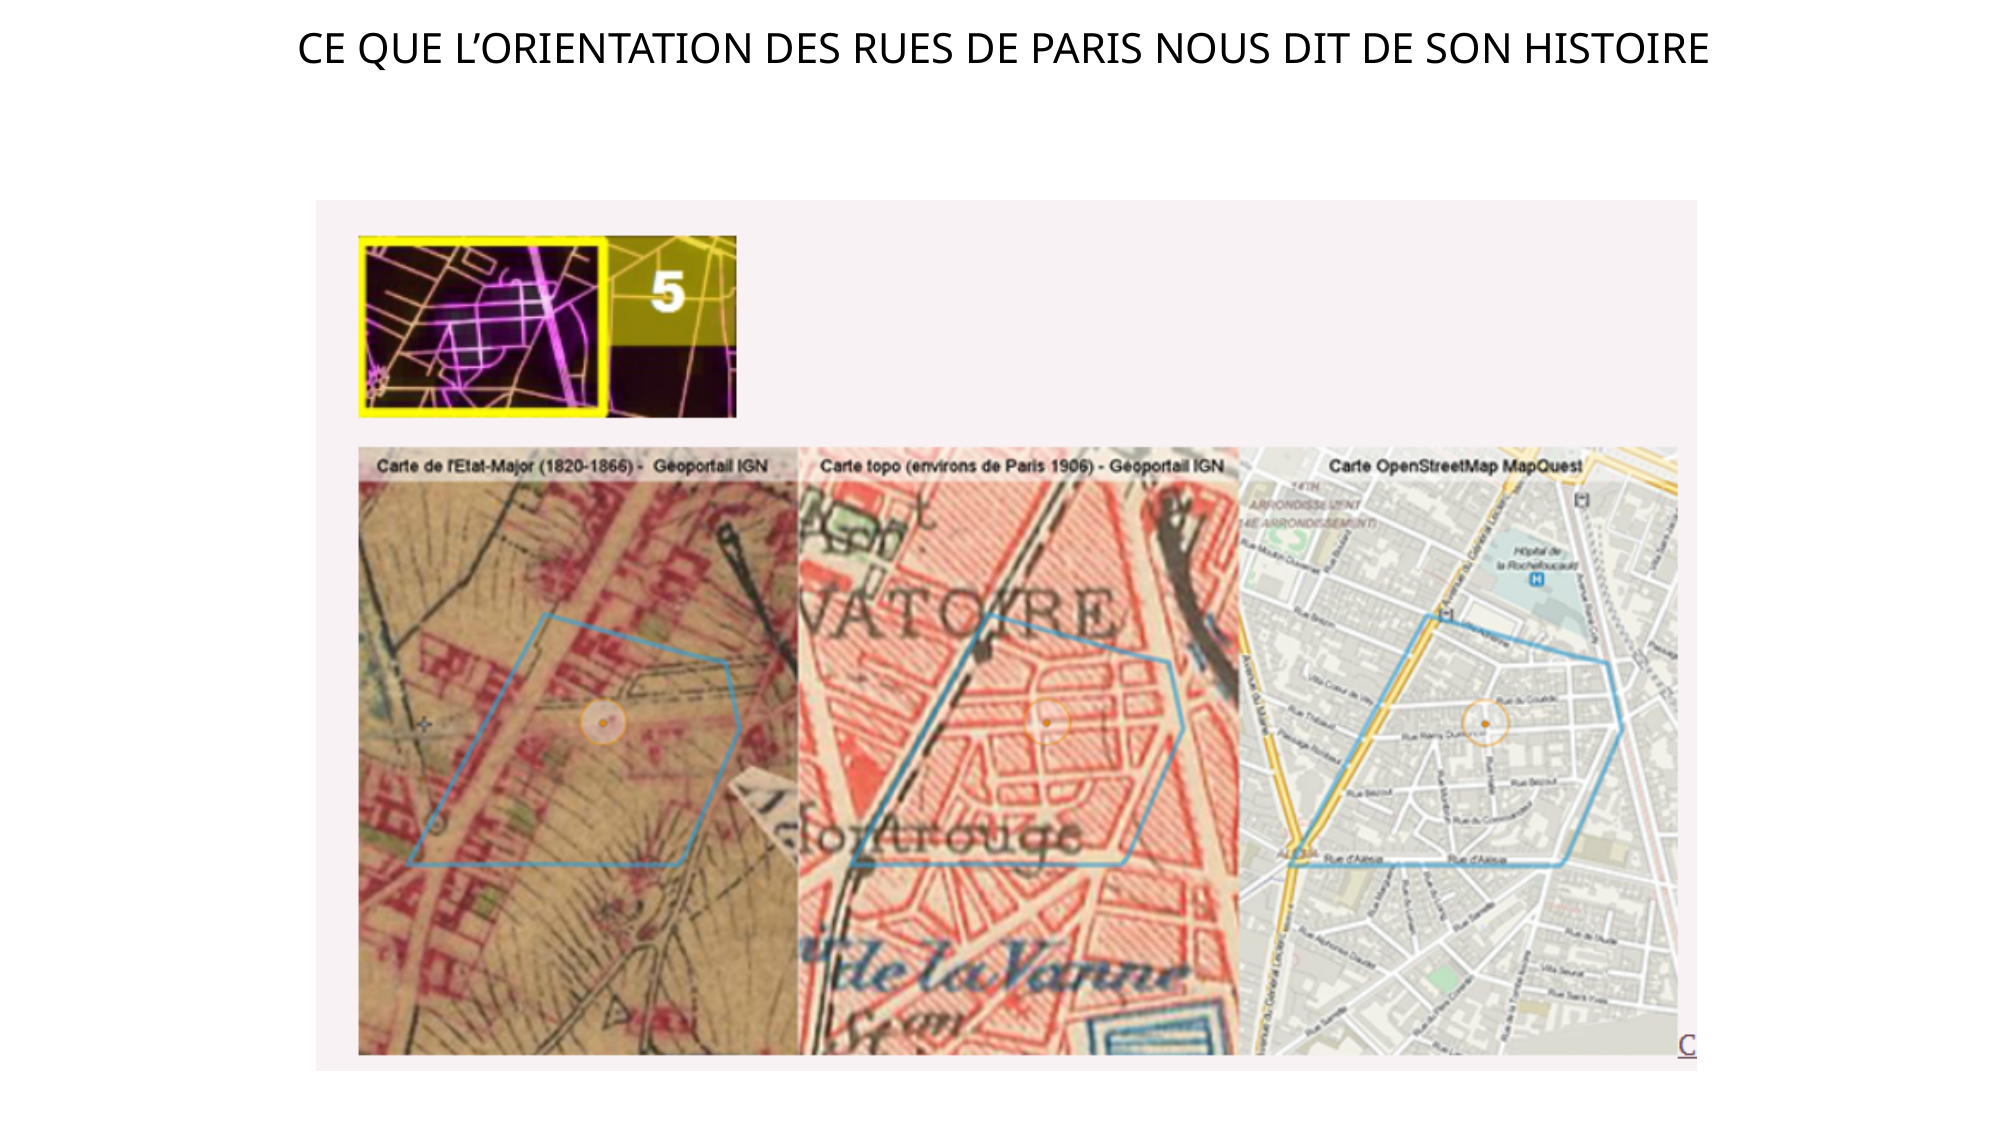

Ce que l’orientation des rues de paris nous dit de son histoire